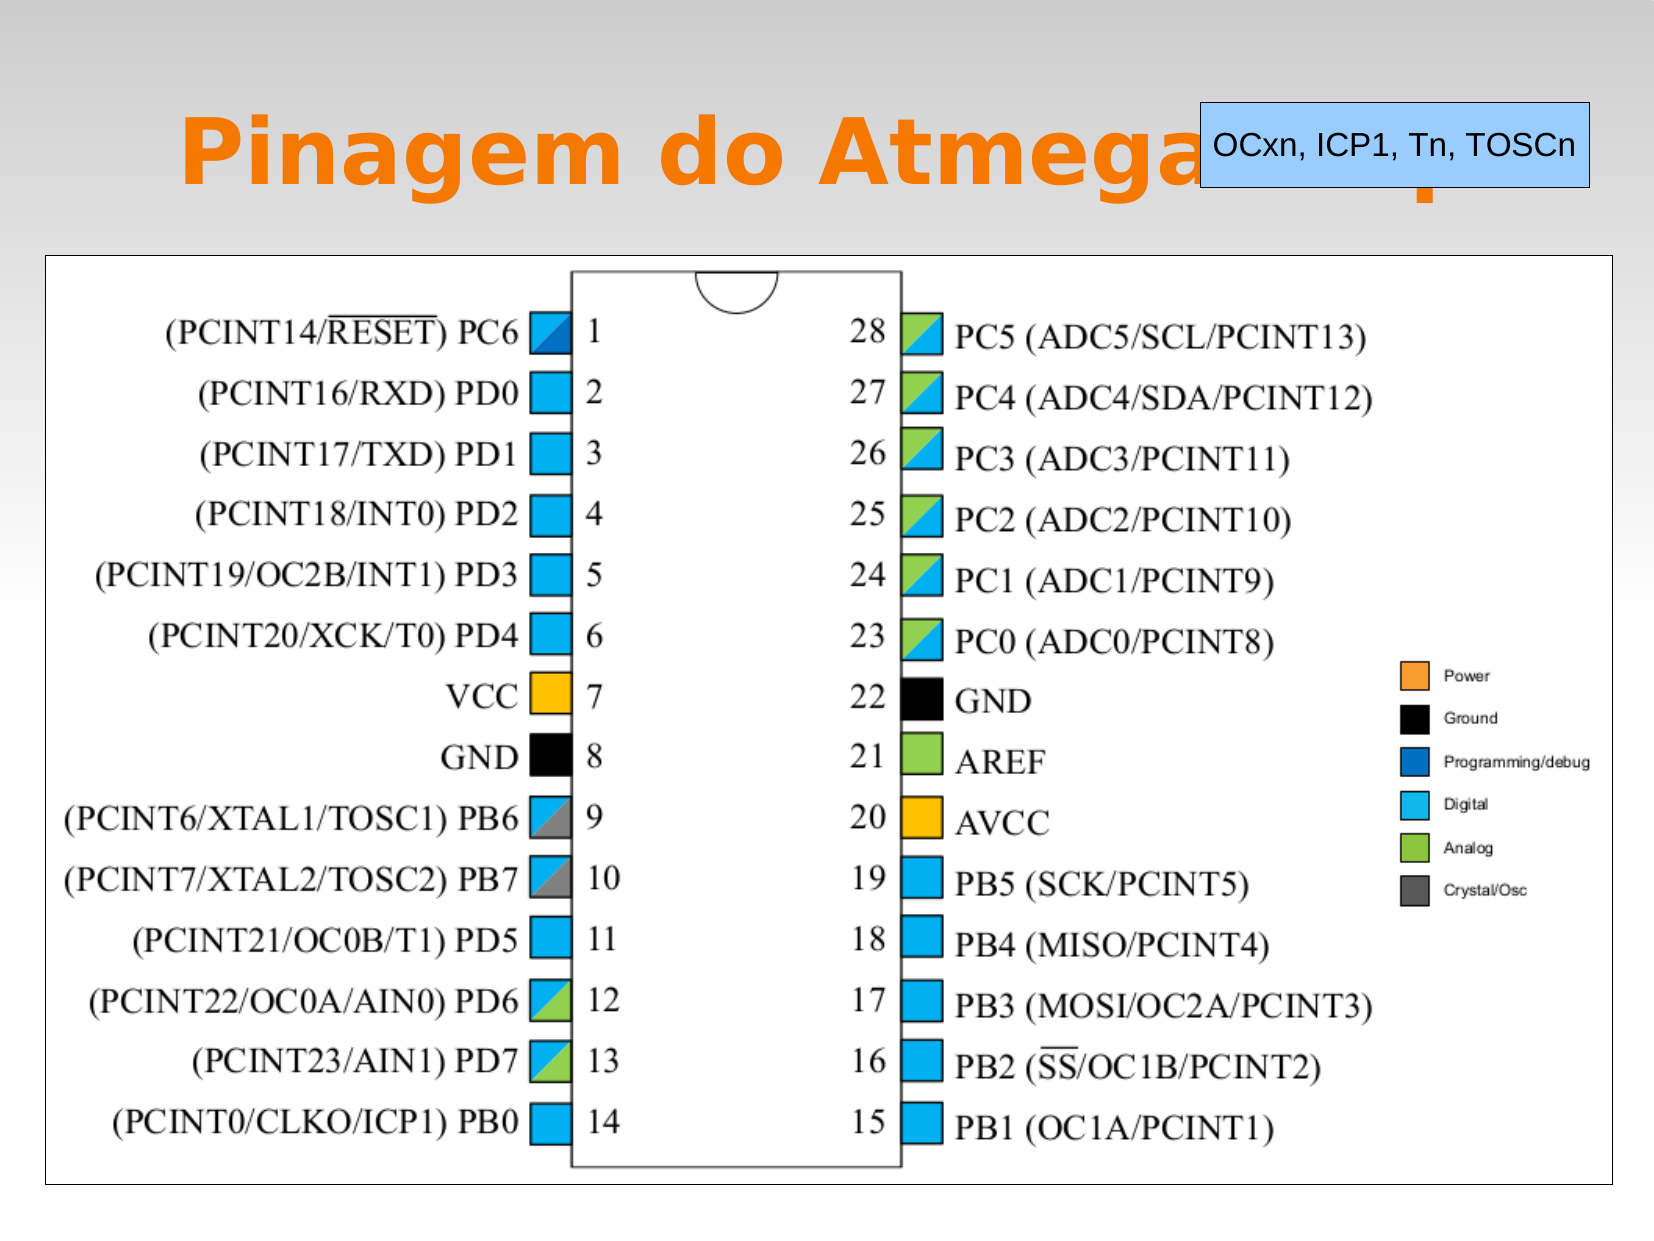

# Pinagem do Atmega328p
OCxn, ICP1, Tn, TOSCn